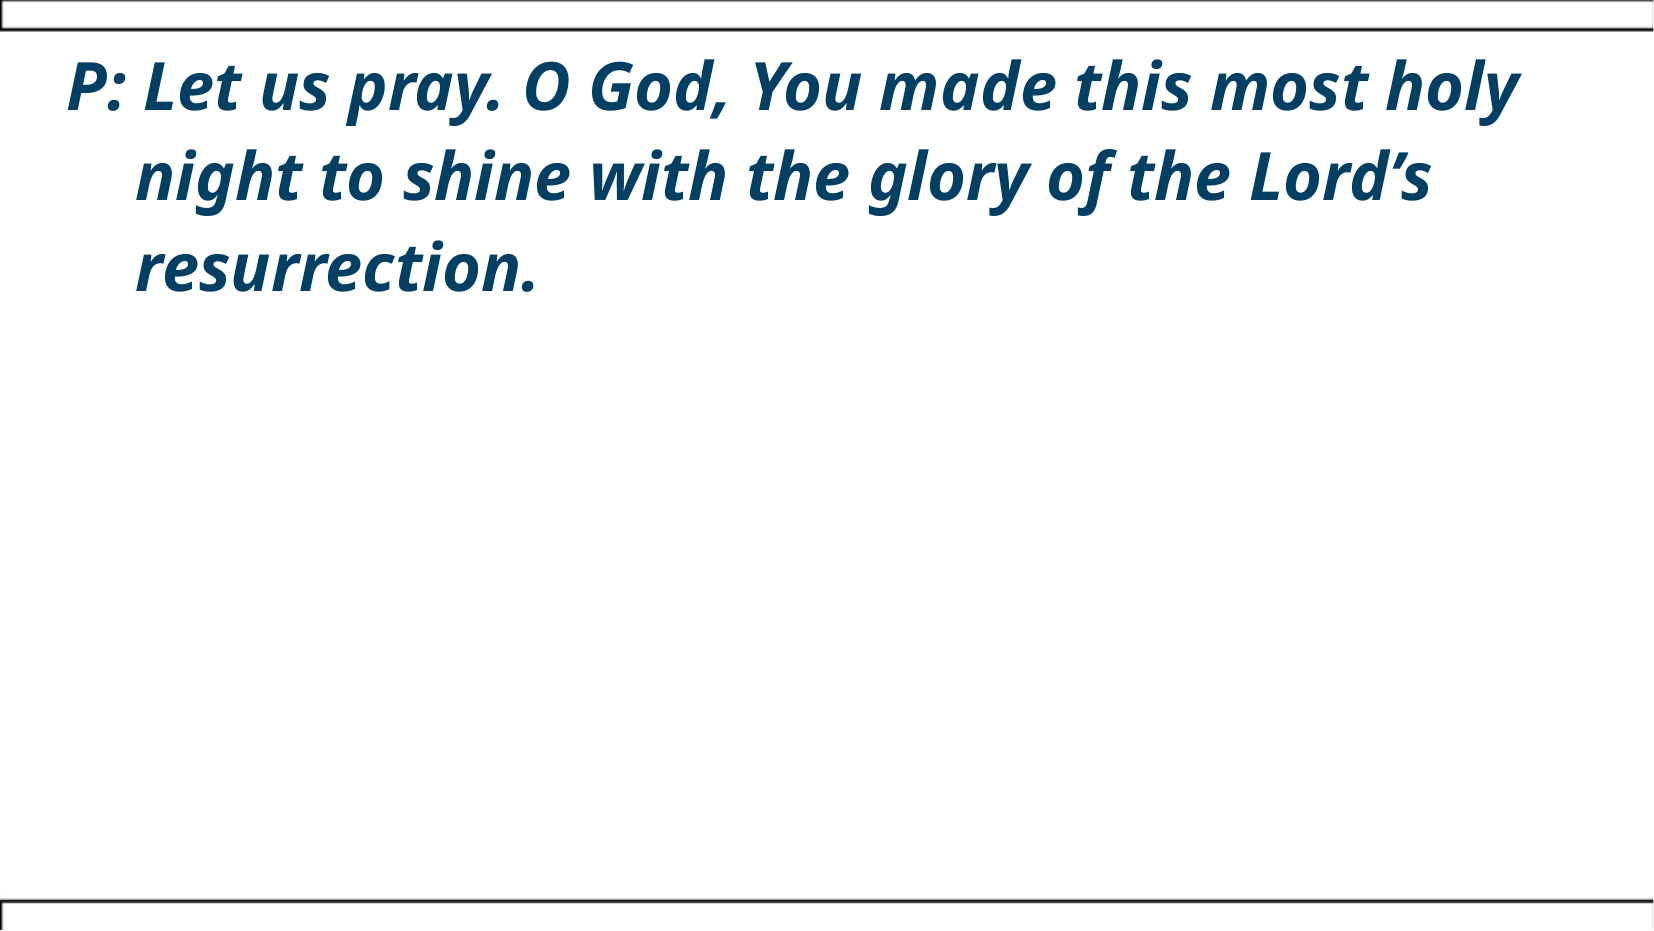

P: Let us pray. O God, You made this most holy
 night to shine with the glory of the Lord’s
 resurrection.